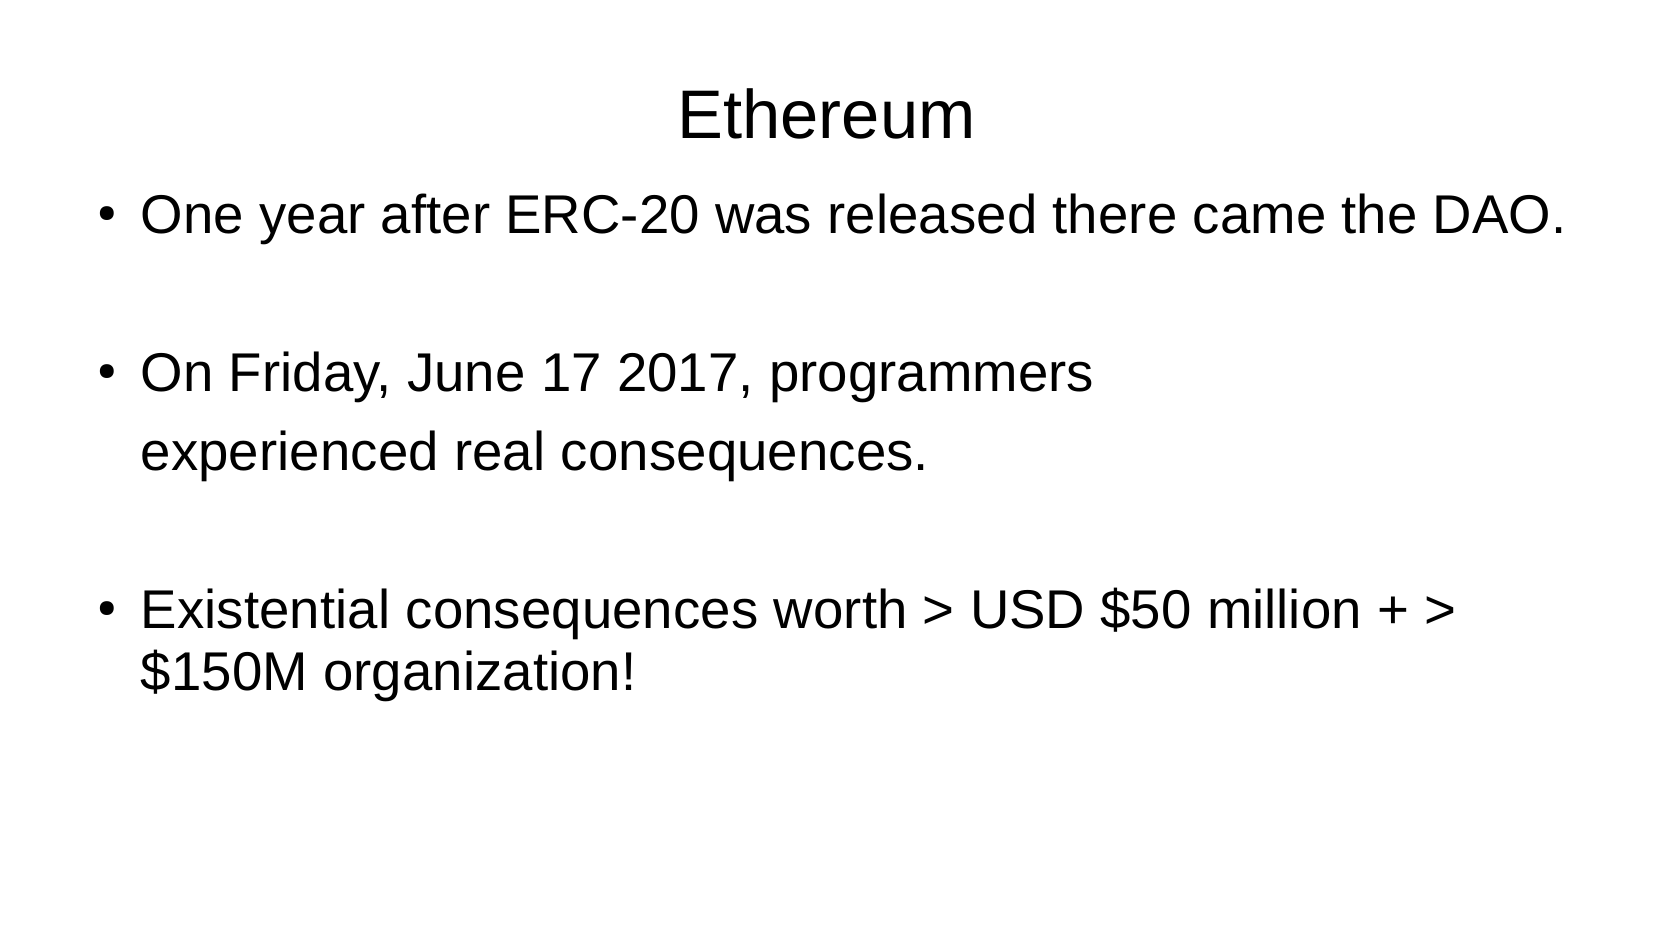

# Ethereum
One year after ERC-20 was released there came the DAO.
On Friday, June 17 2017, programmers
experienced real consequences.
Existential consequences worth > USD $50 million + > $150M organization!